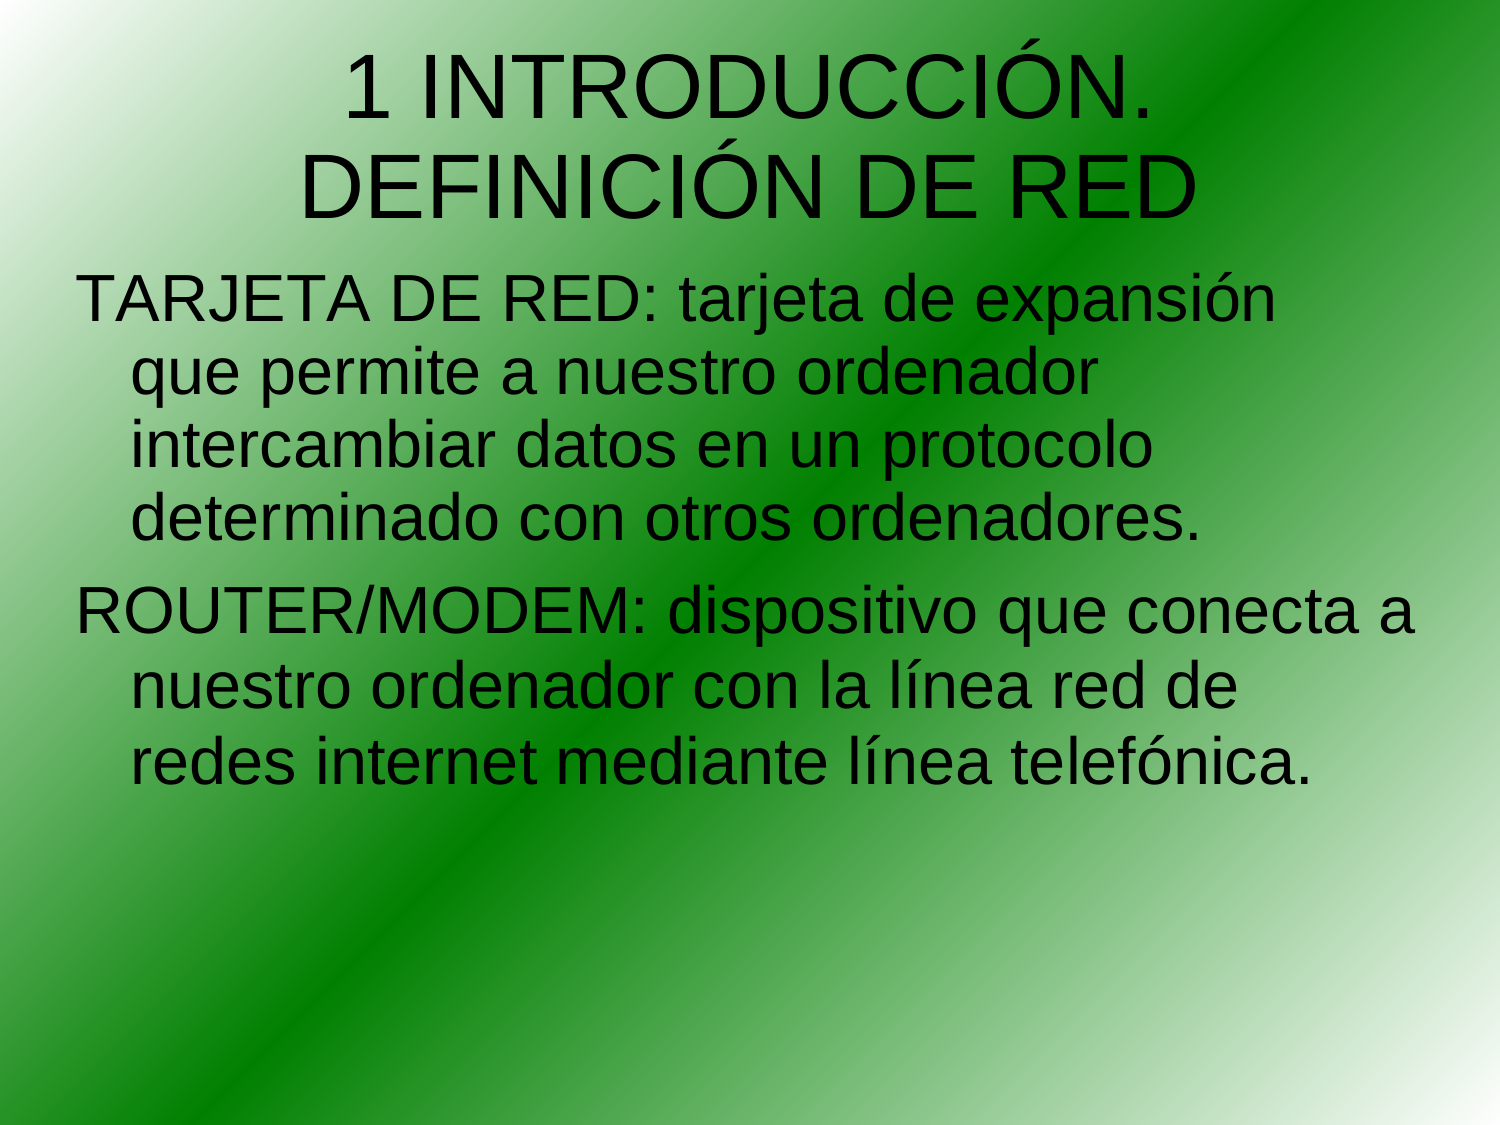

# 1 INTRODUCCIÓN. DEFINICIÓN DE RED
TARJETA DE RED: tarjeta de expansión que permite a nuestro ordenador intercambiar datos en un protocolo determinado con otros ordenadores.
ROUTER/MODEM: dispositivo que conecta a nuestro ordenador con la línea red de redes internet mediante línea telefónica.